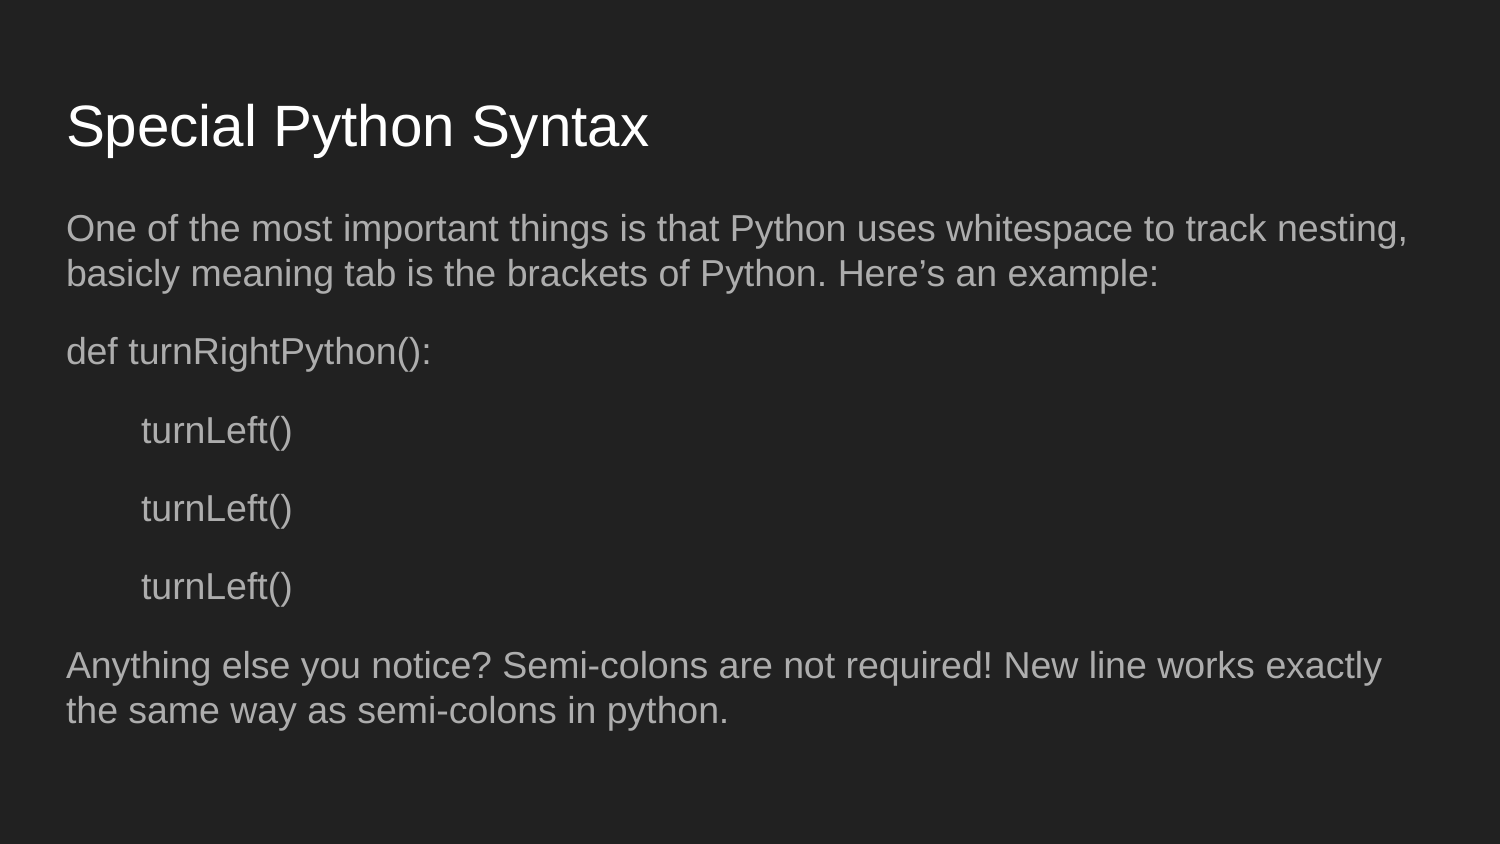

# Special Python Syntax
One of the most important things is that Python uses whitespace to track nesting, basicly meaning tab is the brackets of Python. Here’s an example:
def turnRightPython():
turnLeft()
turnLeft()
turnLeft()
Anything else you notice? Semi-colons are not required! New line works exactly the same way as semi-colons in python.